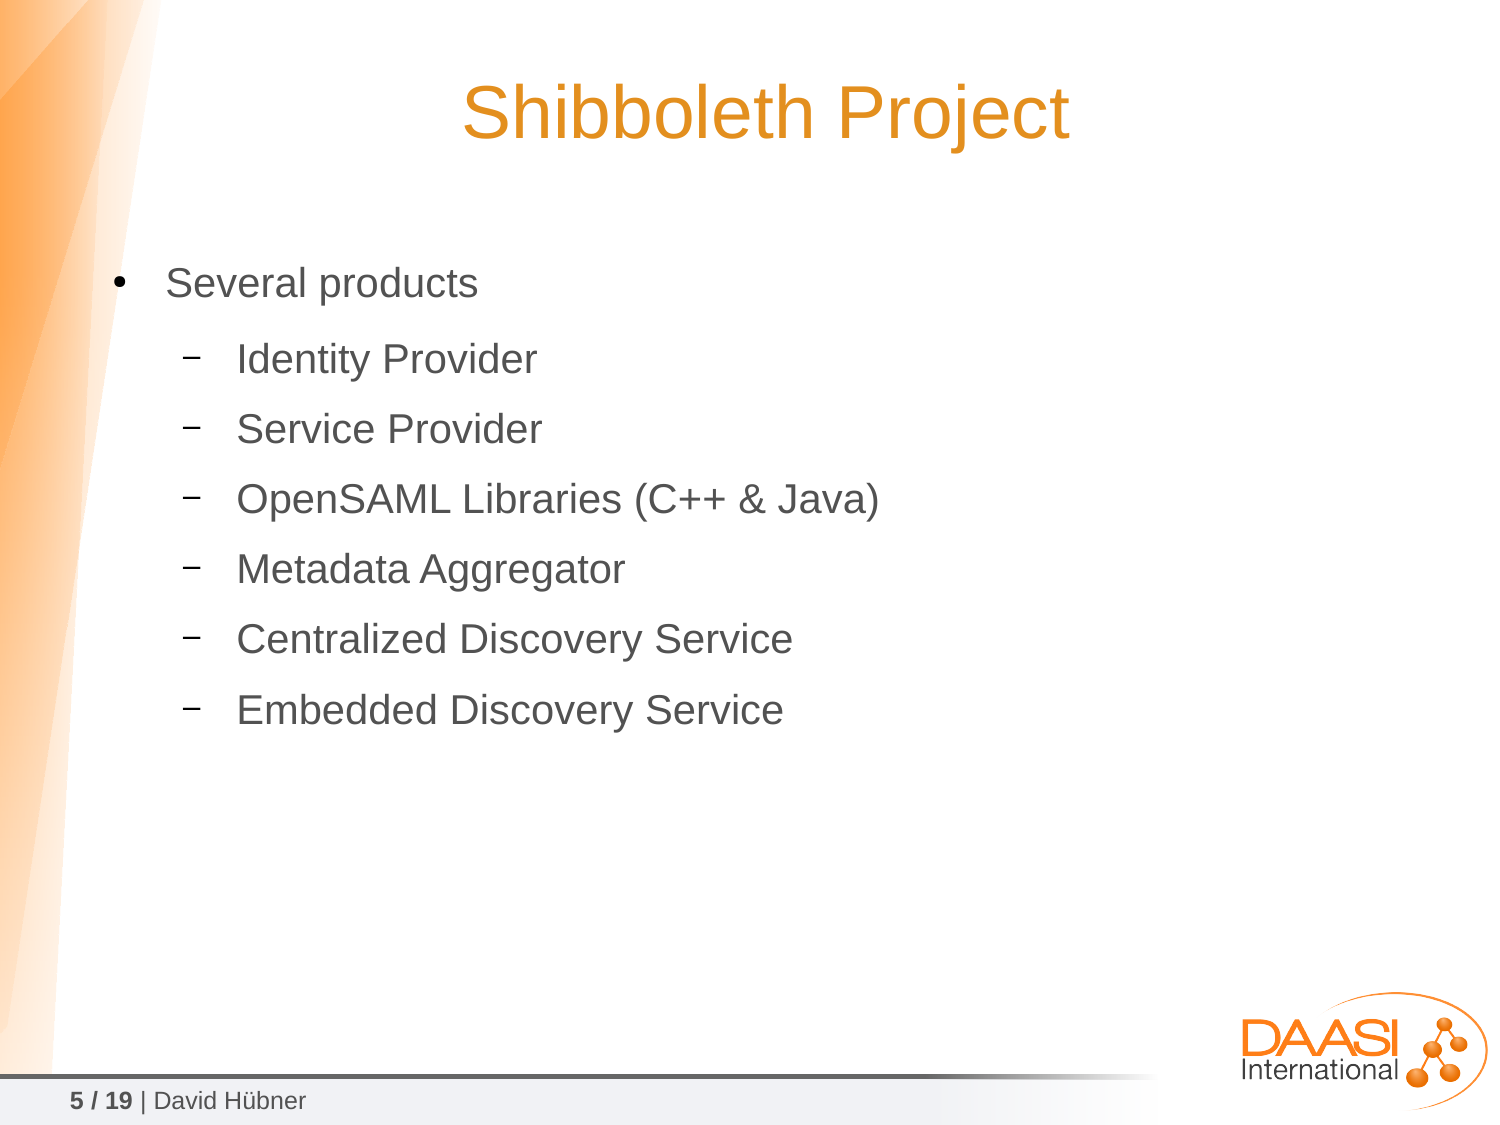

# Shibboleth Project
Several products
Identity Provider
Service Provider
OpenSAML Libraries (C++ & Java)
Metadata Aggregator
Centralized Discovery Service
Embedded Discovery Service